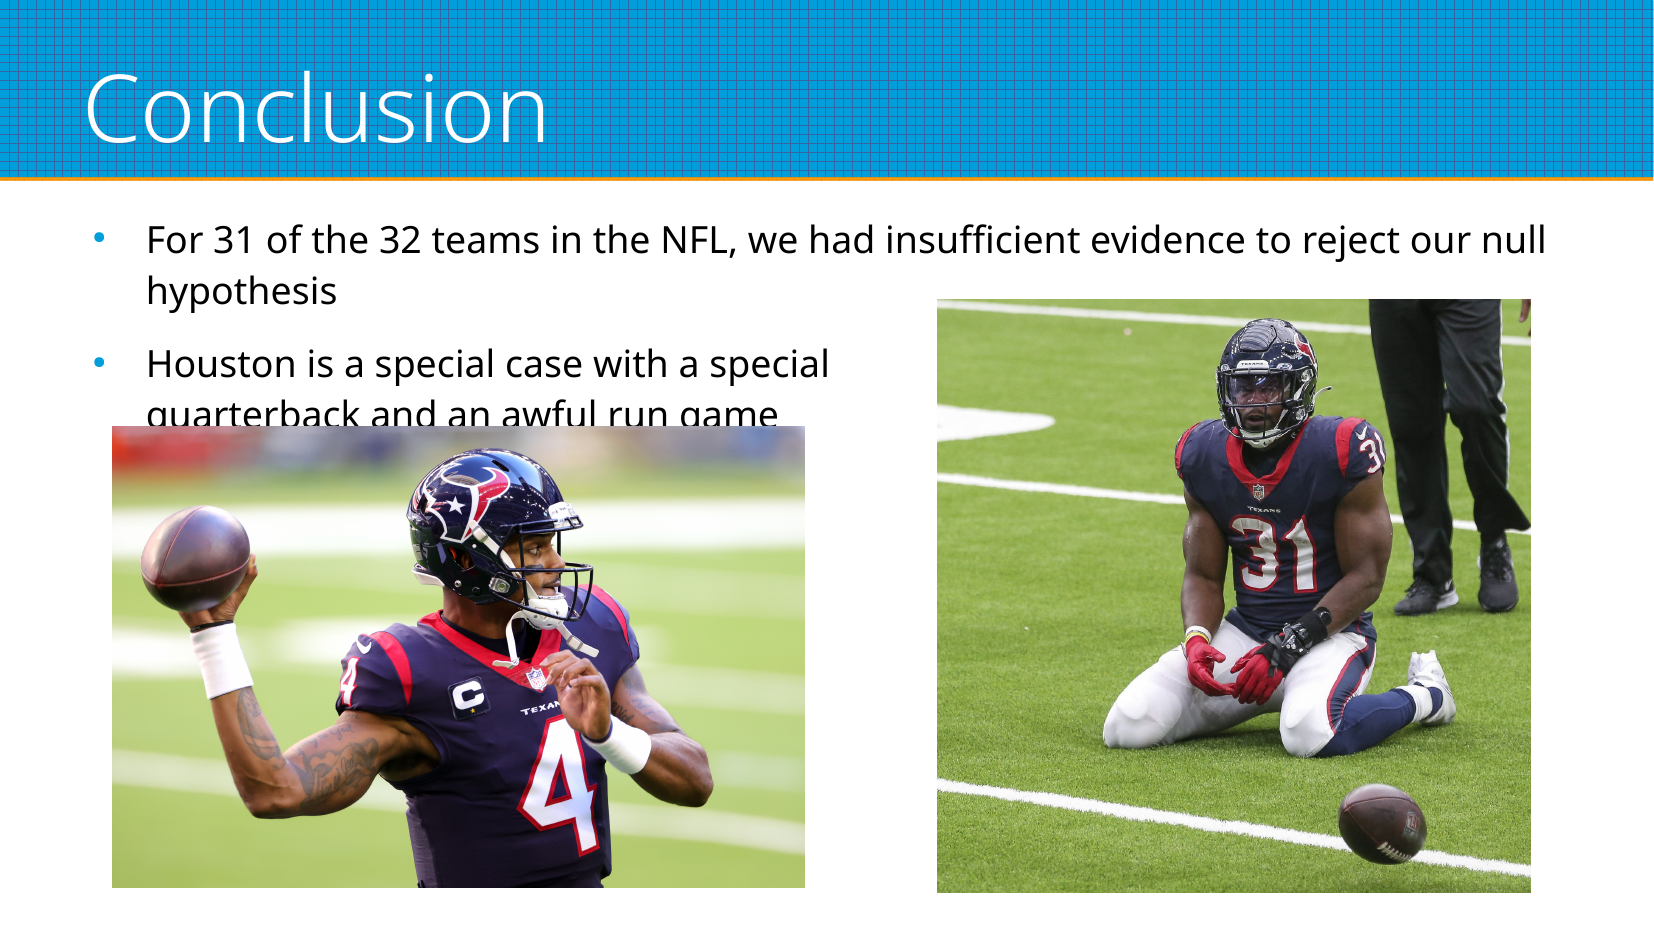

# Conclusion
For 31 of the 32 teams in the NFL, we had insufficient evidence to reject our null hypothesis
Houston is a special case with a special							quarterback and an awful run game